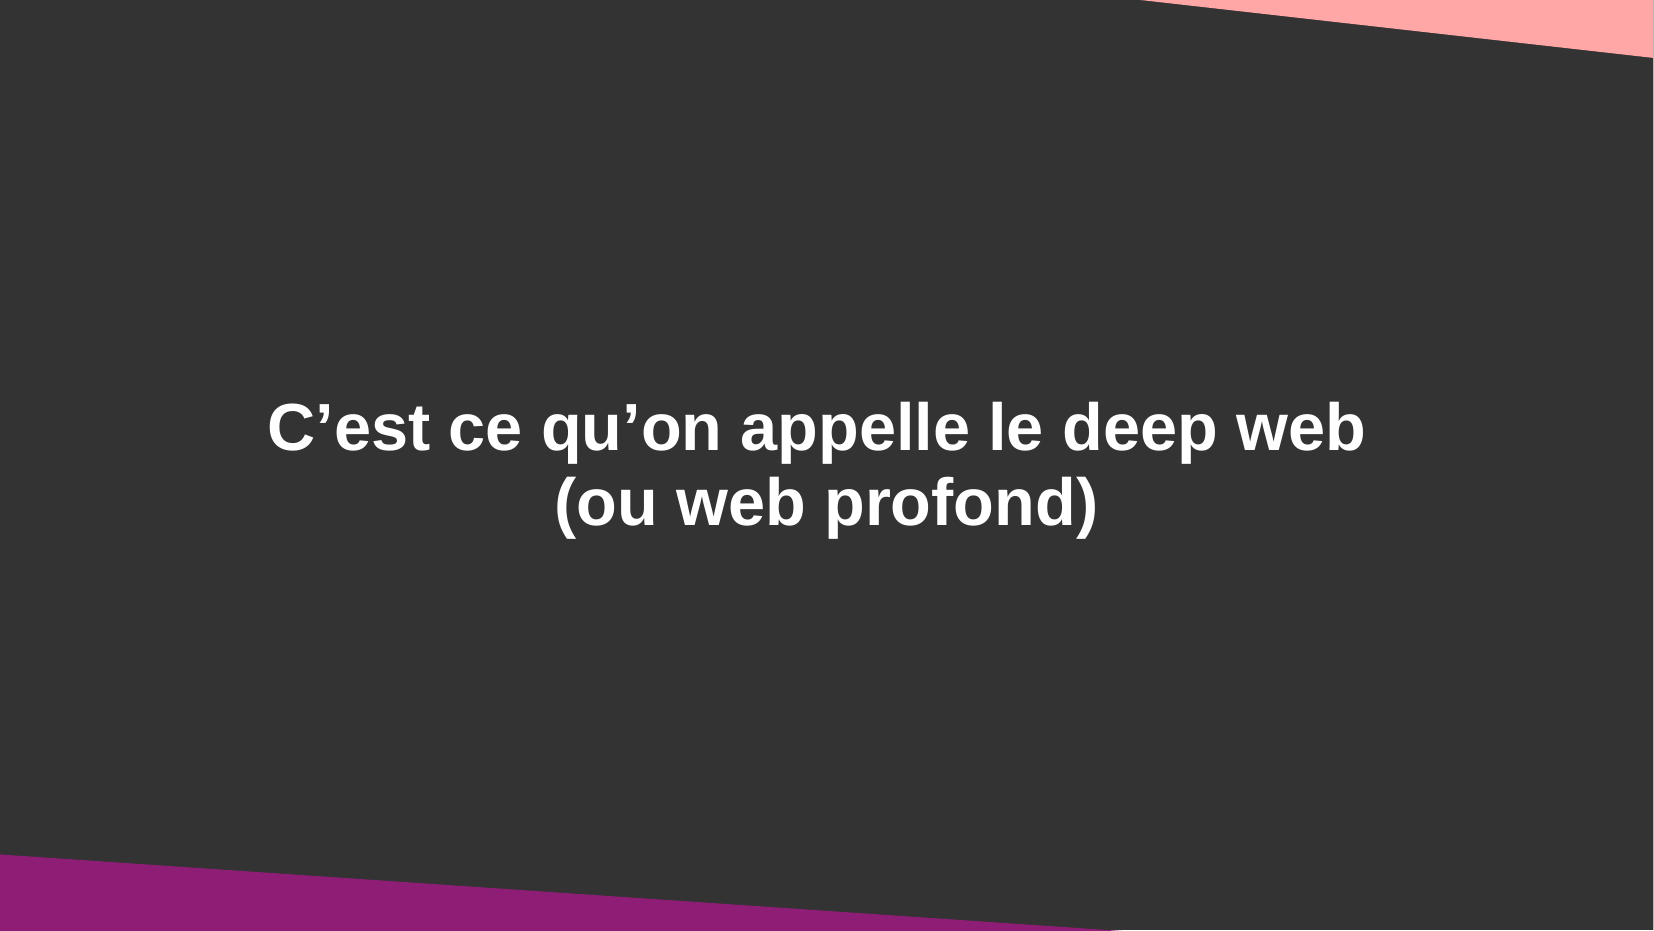

# C’est ce qu’on appelle le deep web (ou web profond)